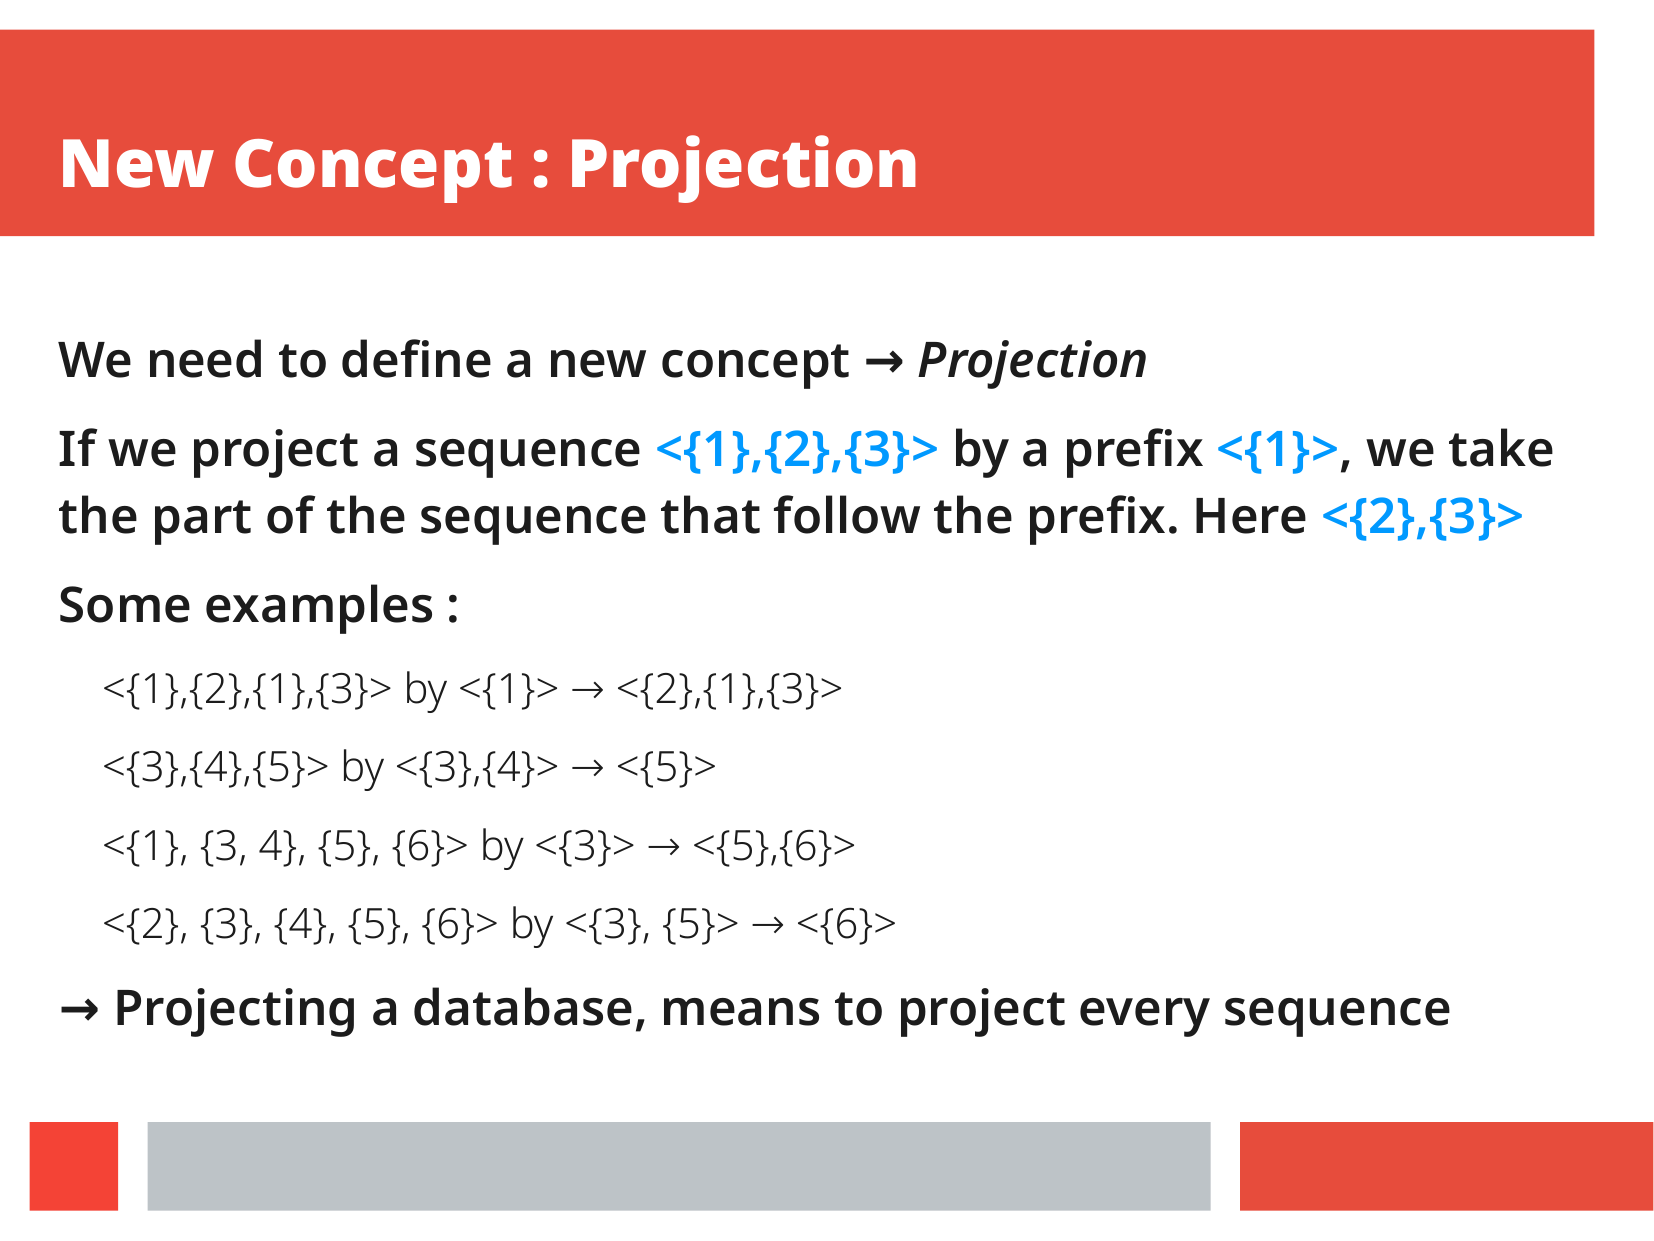

# New Concept : Projection
We need to define a new concept → Projection
If we project a sequence <{1},{2},{3}> by a prefix <{1}>, we take the part of the sequence that follow the prefix. Here <{2},{3}>
Some examples :
<{1},{2},{1},{3}> by <{1}> → <{2},{1},{3}>
<{3},{4},{5}> by <{3},{4}> → <{5}>
<{1}, {3, 4}, {5}, {6}> by <{3}> → <{5},{6}>
<{2}, {3}, {4}, {5}, {6}> by <{3}, {5}> → <{6}>
→ Projecting a database, means to project every sequence